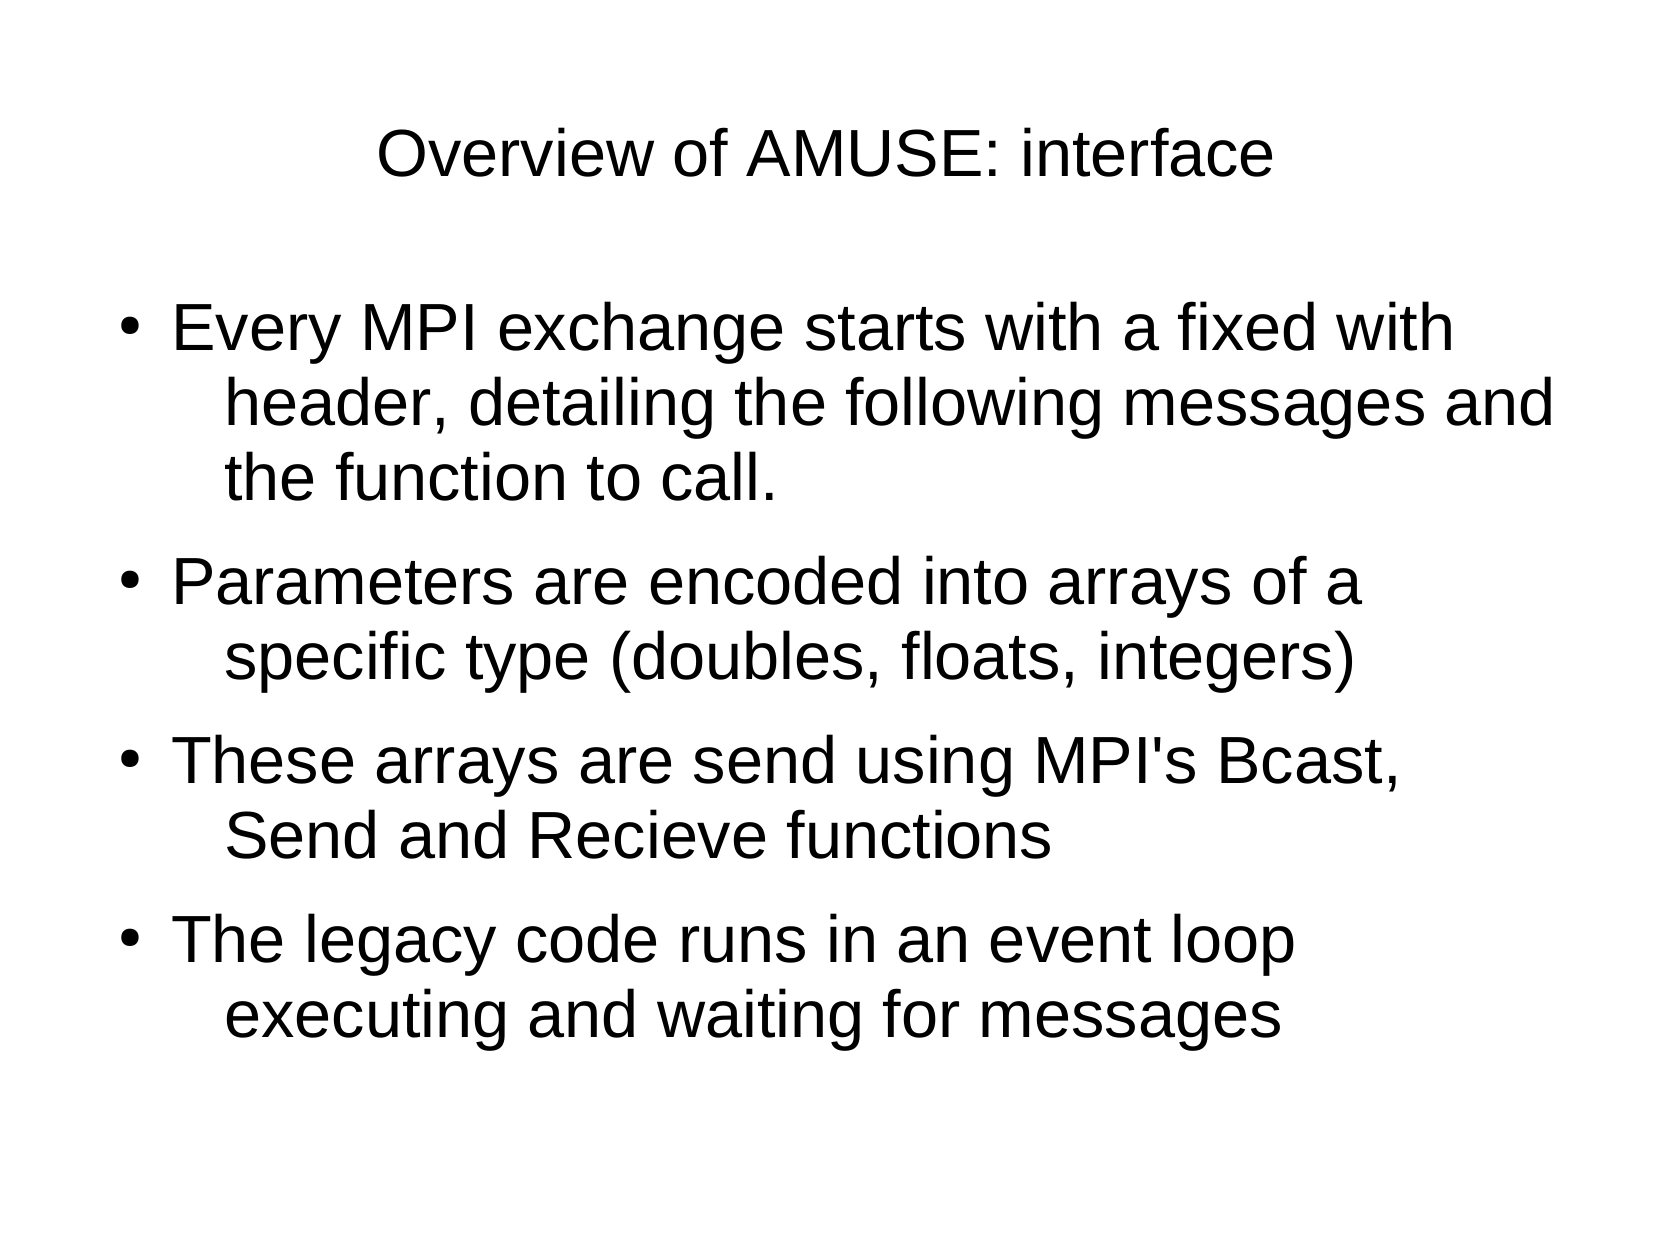

# Overview of AMUSE: interface
Every MPI exchange starts with a fixed with header, detailing the following messages and the function to call.
Parameters are encoded into arrays of a specific type (doubles, floats, integers)
These arrays are send using MPI's Bcast, Send and Recieve functions
The legacy code runs in an event loop executing and waiting for messages